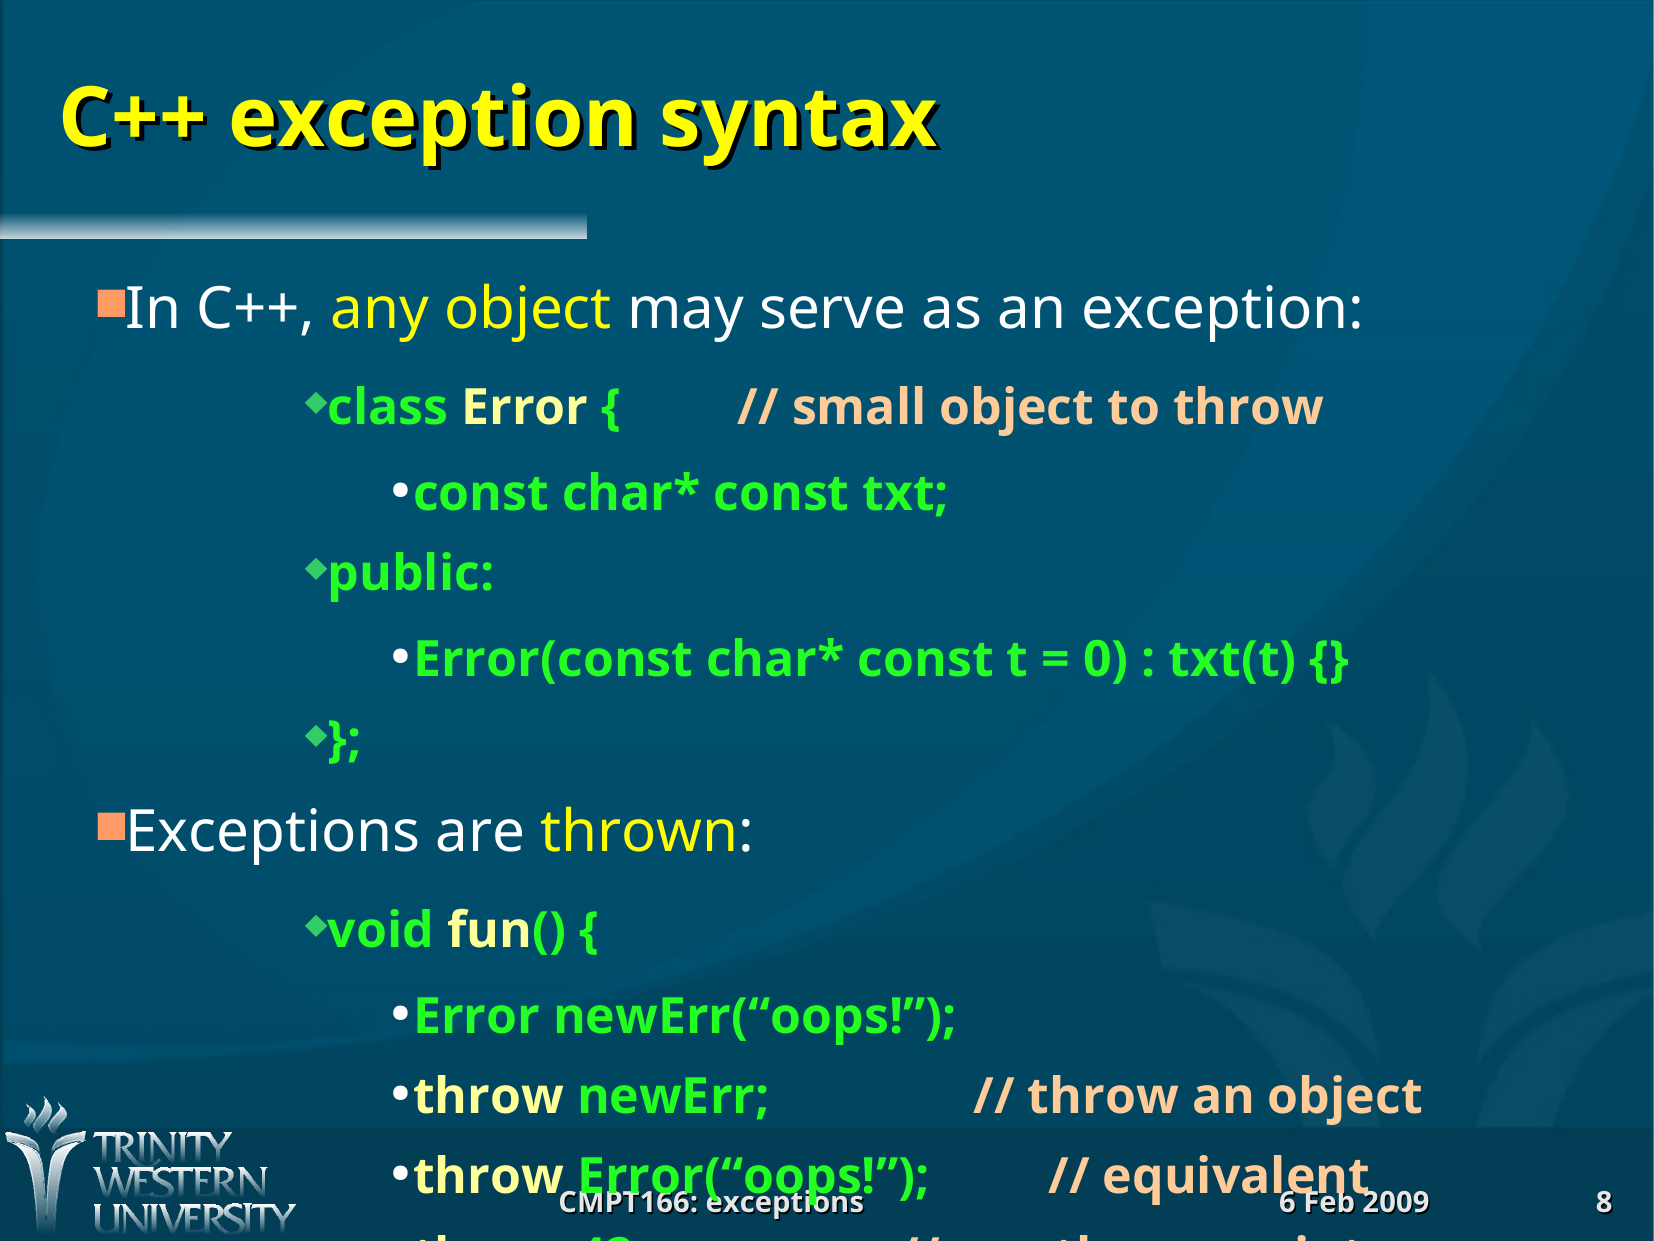

# C++ exception syntax
In C++, any object may serve as an exception:
class Error {		// small object to throw
const char* const txt;
public:
Error(const char* const t = 0) : txt(t) {}
};
Exceptions are thrown:
void fun() {
Error newErr(“oops!”);
throw newErr;			// throw an object
throw Error(“oops!”);		// equivalent
throw 42;				// can throw an int
}
CMPT166: exceptions
6 Feb 2009
8